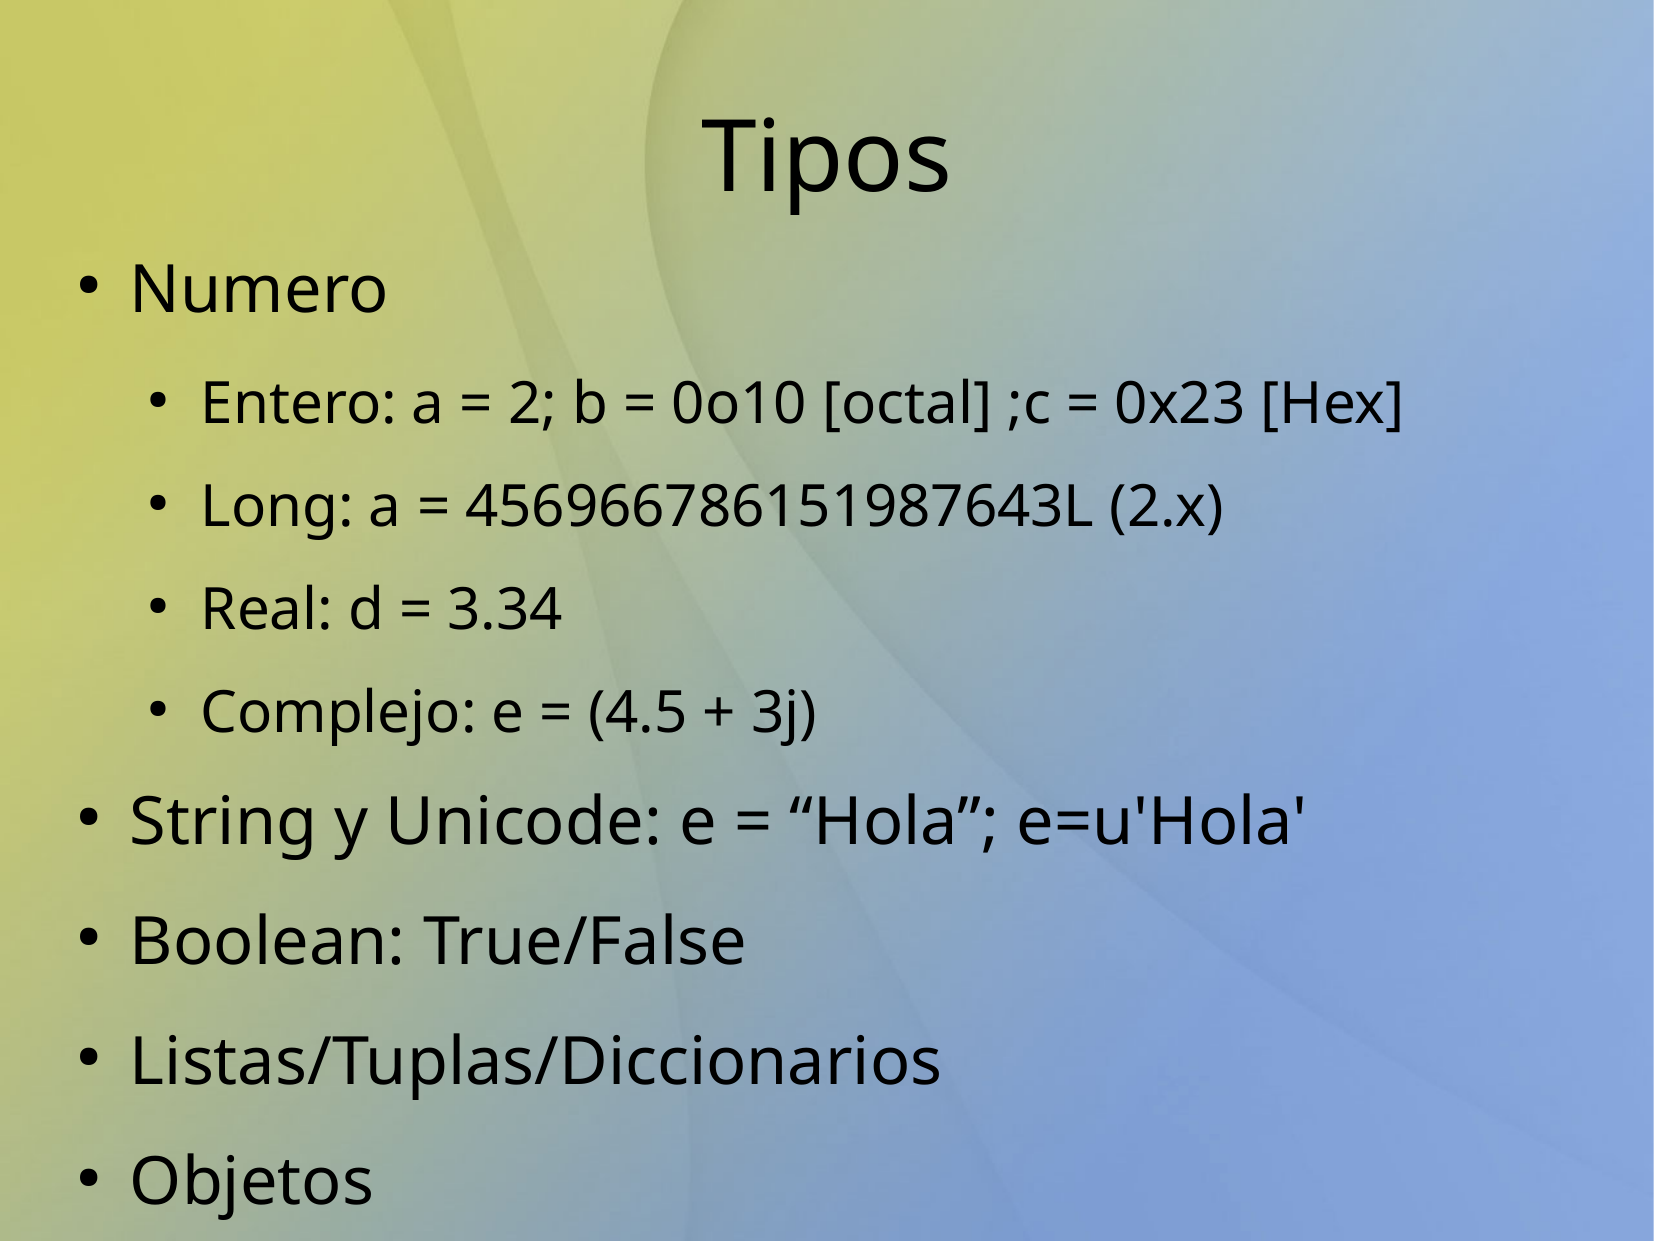

# Tipos
Numero
Entero: a = 2; b = 0o10 [octal] ;c = 0x23 [Hex]
Long: a = 456966786151987643L (2.x)
Real: d = 3.34
Complejo: e = (4.5 + 3j)
String y Unicode: e = “Hola”; e=u'Hola'
Boolean: True/False
Listas/Tuplas/Diccionarios
Objetos